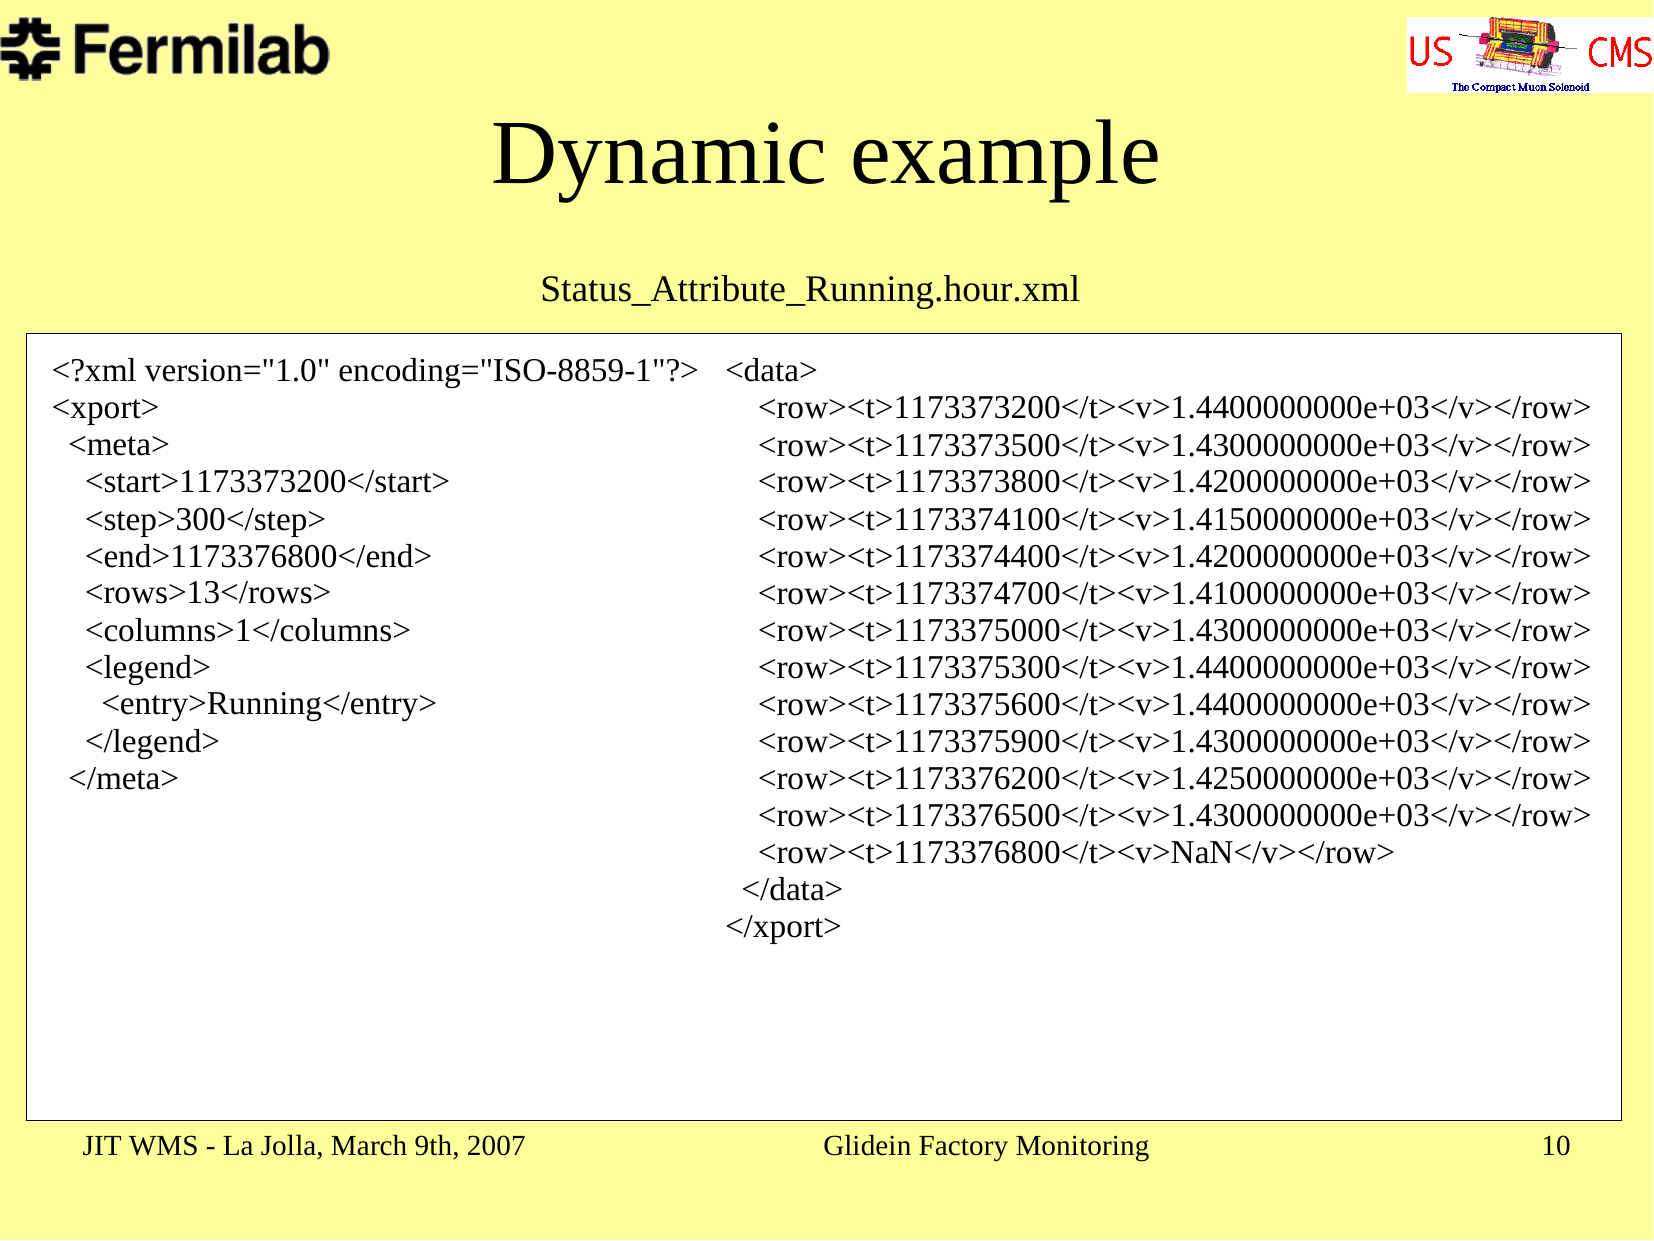

# Dynamic example
Status_Attribute_Running.hour.xml
<?xml version="1.0" encoding="ISO-8859-1"?>
<xport>
 <meta>
 <start>1173373200</start>
 <step>300</step>
 <end>1173376800</end>
 <rows>13</rows>
 <columns>1</columns>
 <legend>
 <entry>Running</entry>
 </legend>
 </meta>
<data>
 <row><t>1173373200</t><v>1.4400000000e+03</v></row>
 <row><t>1173373500</t><v>1.4300000000e+03</v></row>
 <row><t>1173373800</t><v>1.4200000000e+03</v></row>
 <row><t>1173374100</t><v>1.4150000000e+03</v></row>
 <row><t>1173374400</t><v>1.4200000000e+03</v></row>
 <row><t>1173374700</t><v>1.4100000000e+03</v></row>
 <row><t>1173375000</t><v>1.4300000000e+03</v></row>
 <row><t>1173375300</t><v>1.4400000000e+03</v></row>
 <row><t>1173375600</t><v>1.4400000000e+03</v></row>
 <row><t>1173375900</t><v>1.4300000000e+03</v></row>
 <row><t>1173376200</t><v>1.4250000000e+03</v></row>
 <row><t>1173376500</t><v>1.4300000000e+03</v></row>
 <row><t>1173376800</t><v>NaN</v></row>
 </data>
</xport>
JIT WMS - La Jolla, March 9th, 2007
Glidein Factory Monitoring
10